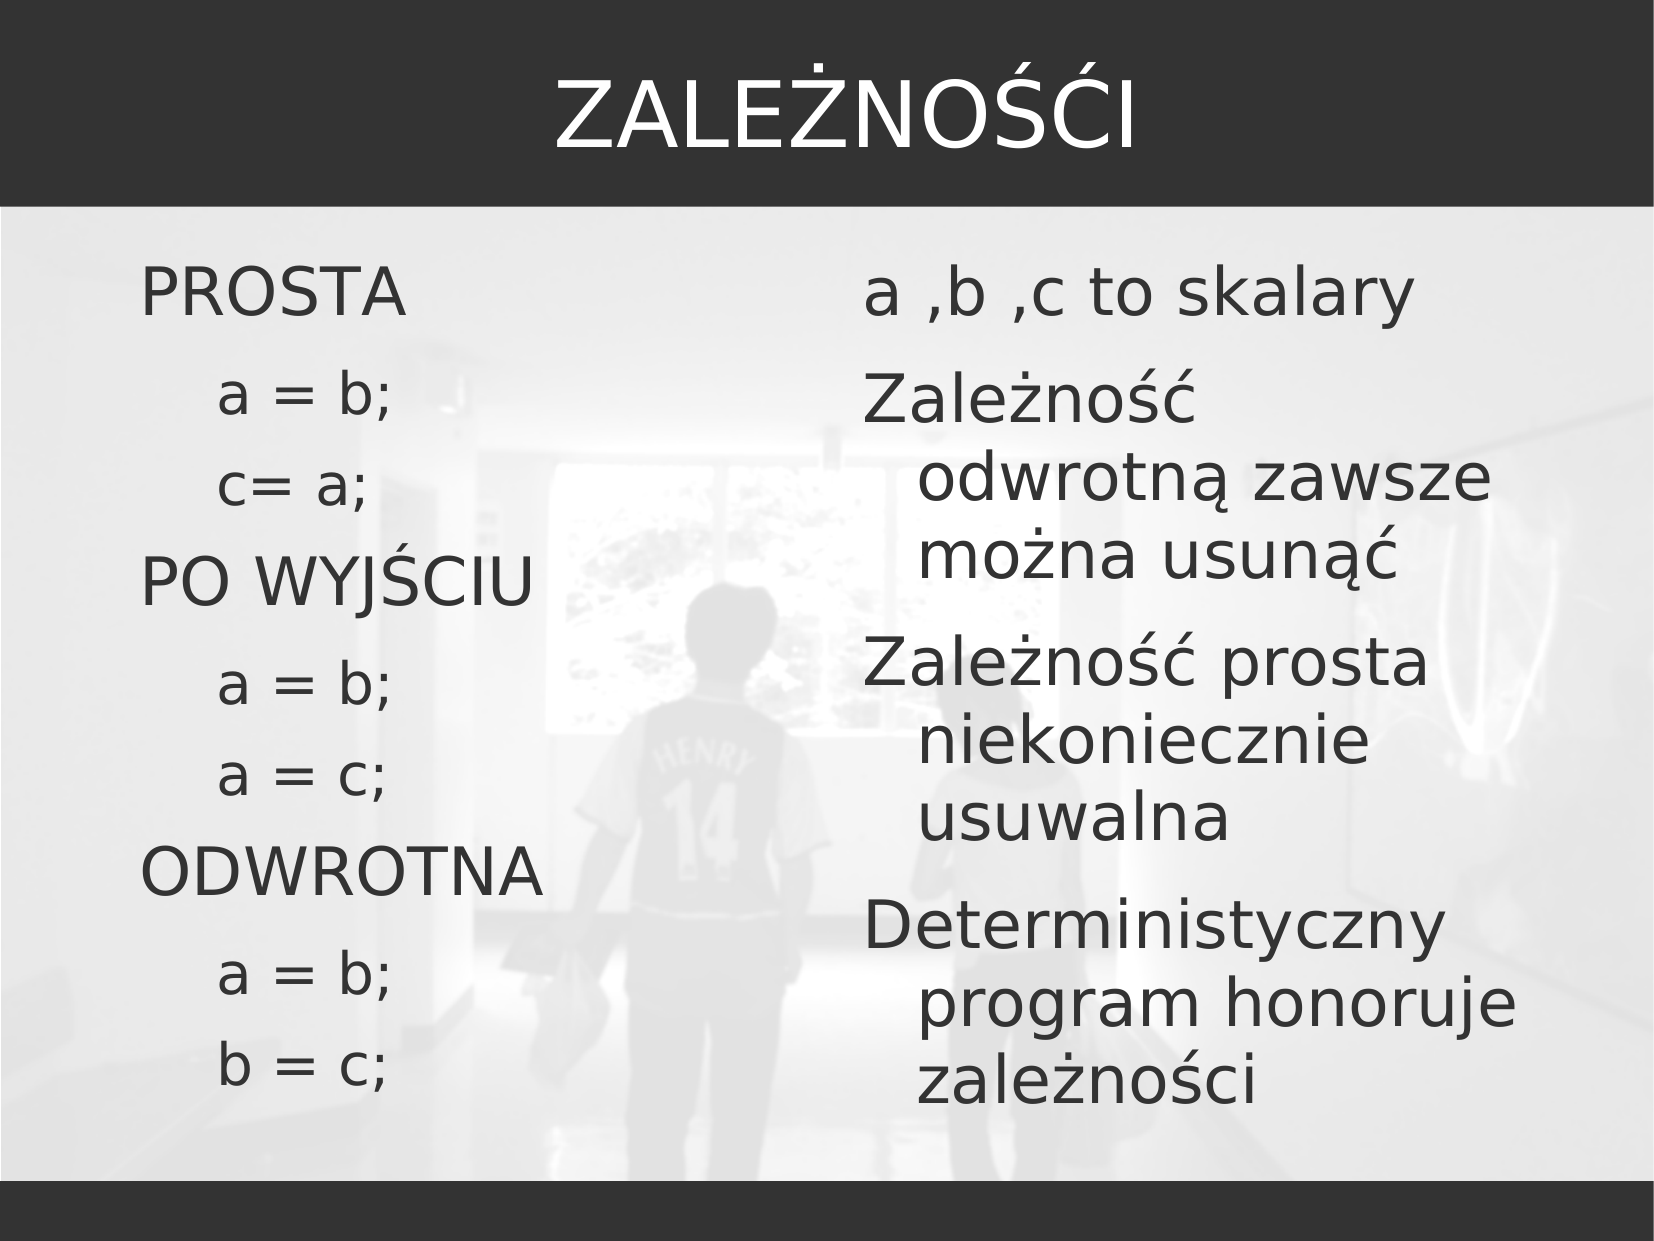

# ZALEŻNOŚĆI
PROSTA
a = b;
c= a;
PO WYJŚCIU
a = b;
a = c;
ODWROTNA
a = b;
b = c;
a ,b ,c to skalary
Zależność odwrotną zawsze można usunąć
Zależność prosta niekoniecznie usuwalna
Deterministyczny program honoruje zależności